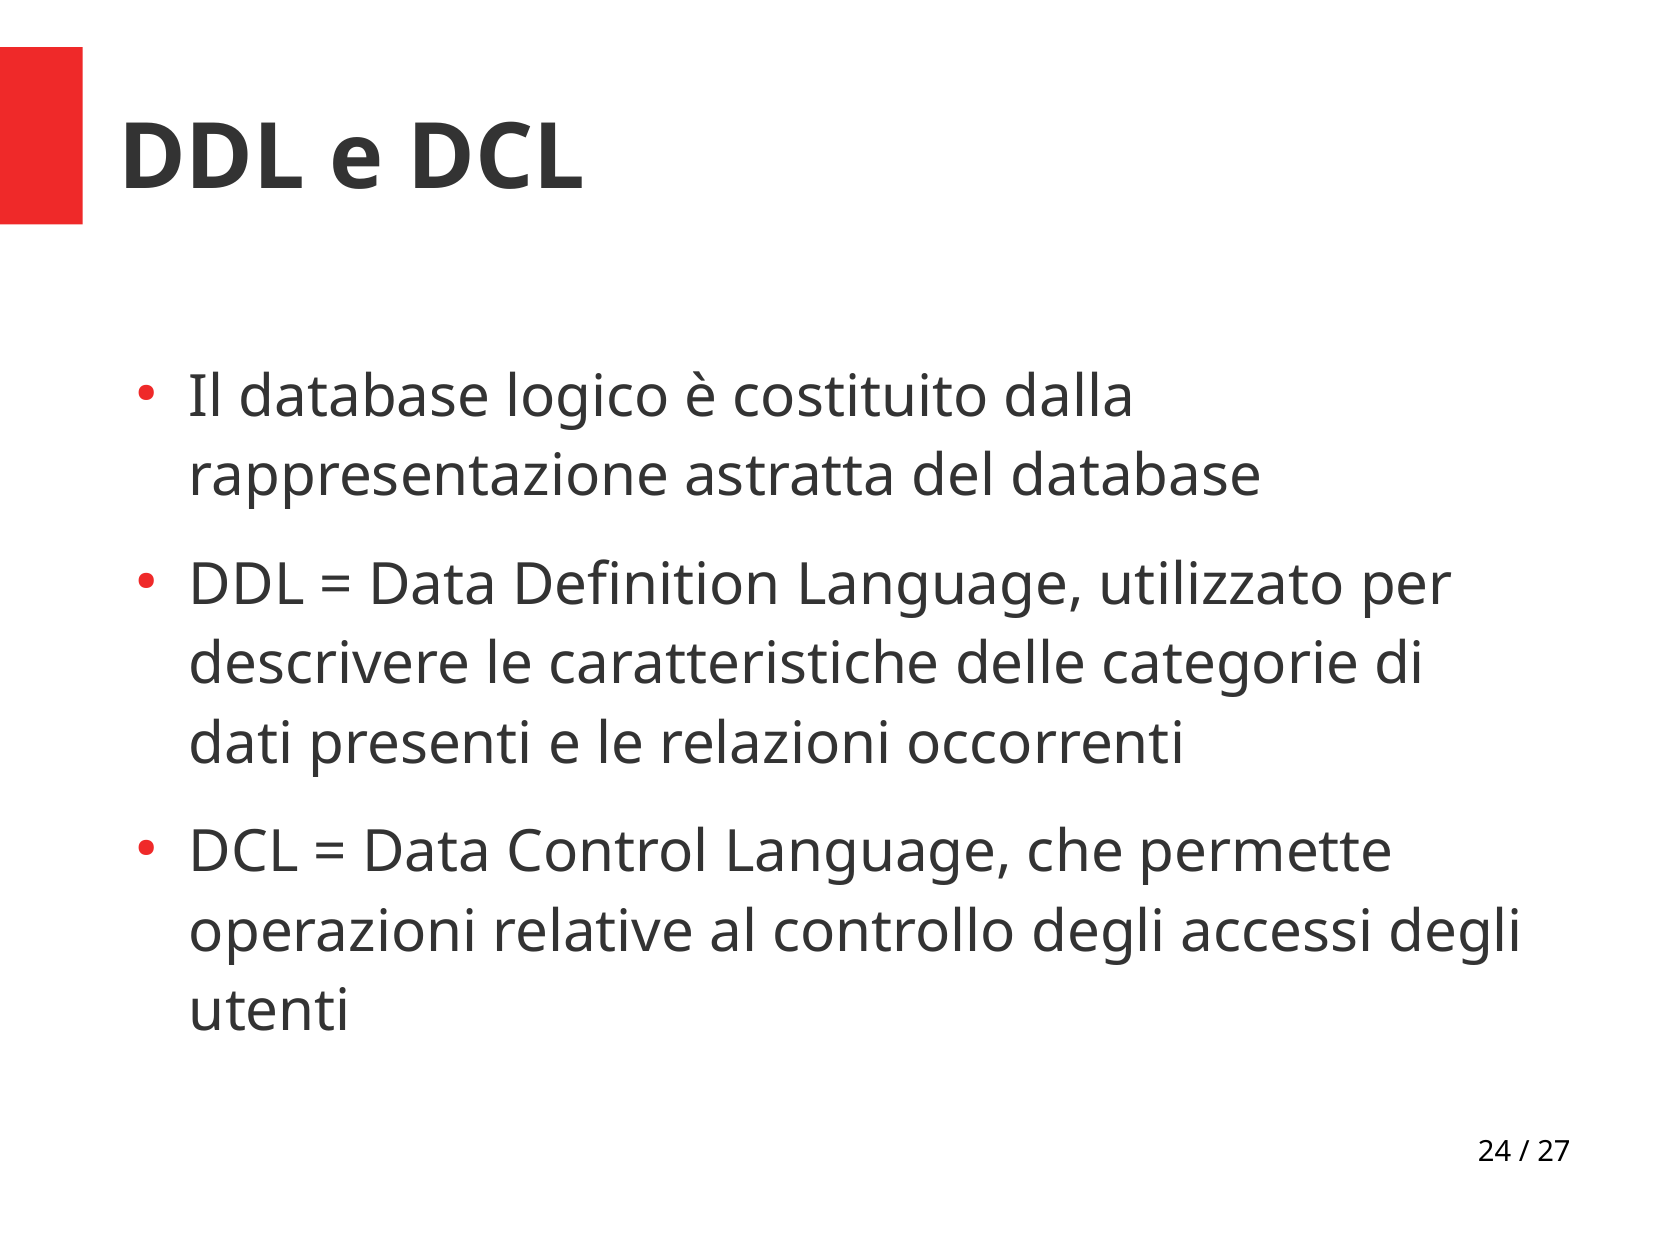

# DDL e DCL
Il database logico è costituito dalla rappresentazione astratta del database
DDL = Data Definition Language, utilizzato per descrivere le caratteristiche delle categorie di dati presenti e le relazioni occorrenti
DCL = Data Control Language, che permette operazioni relative al controllo degli accessi degli utenti
24